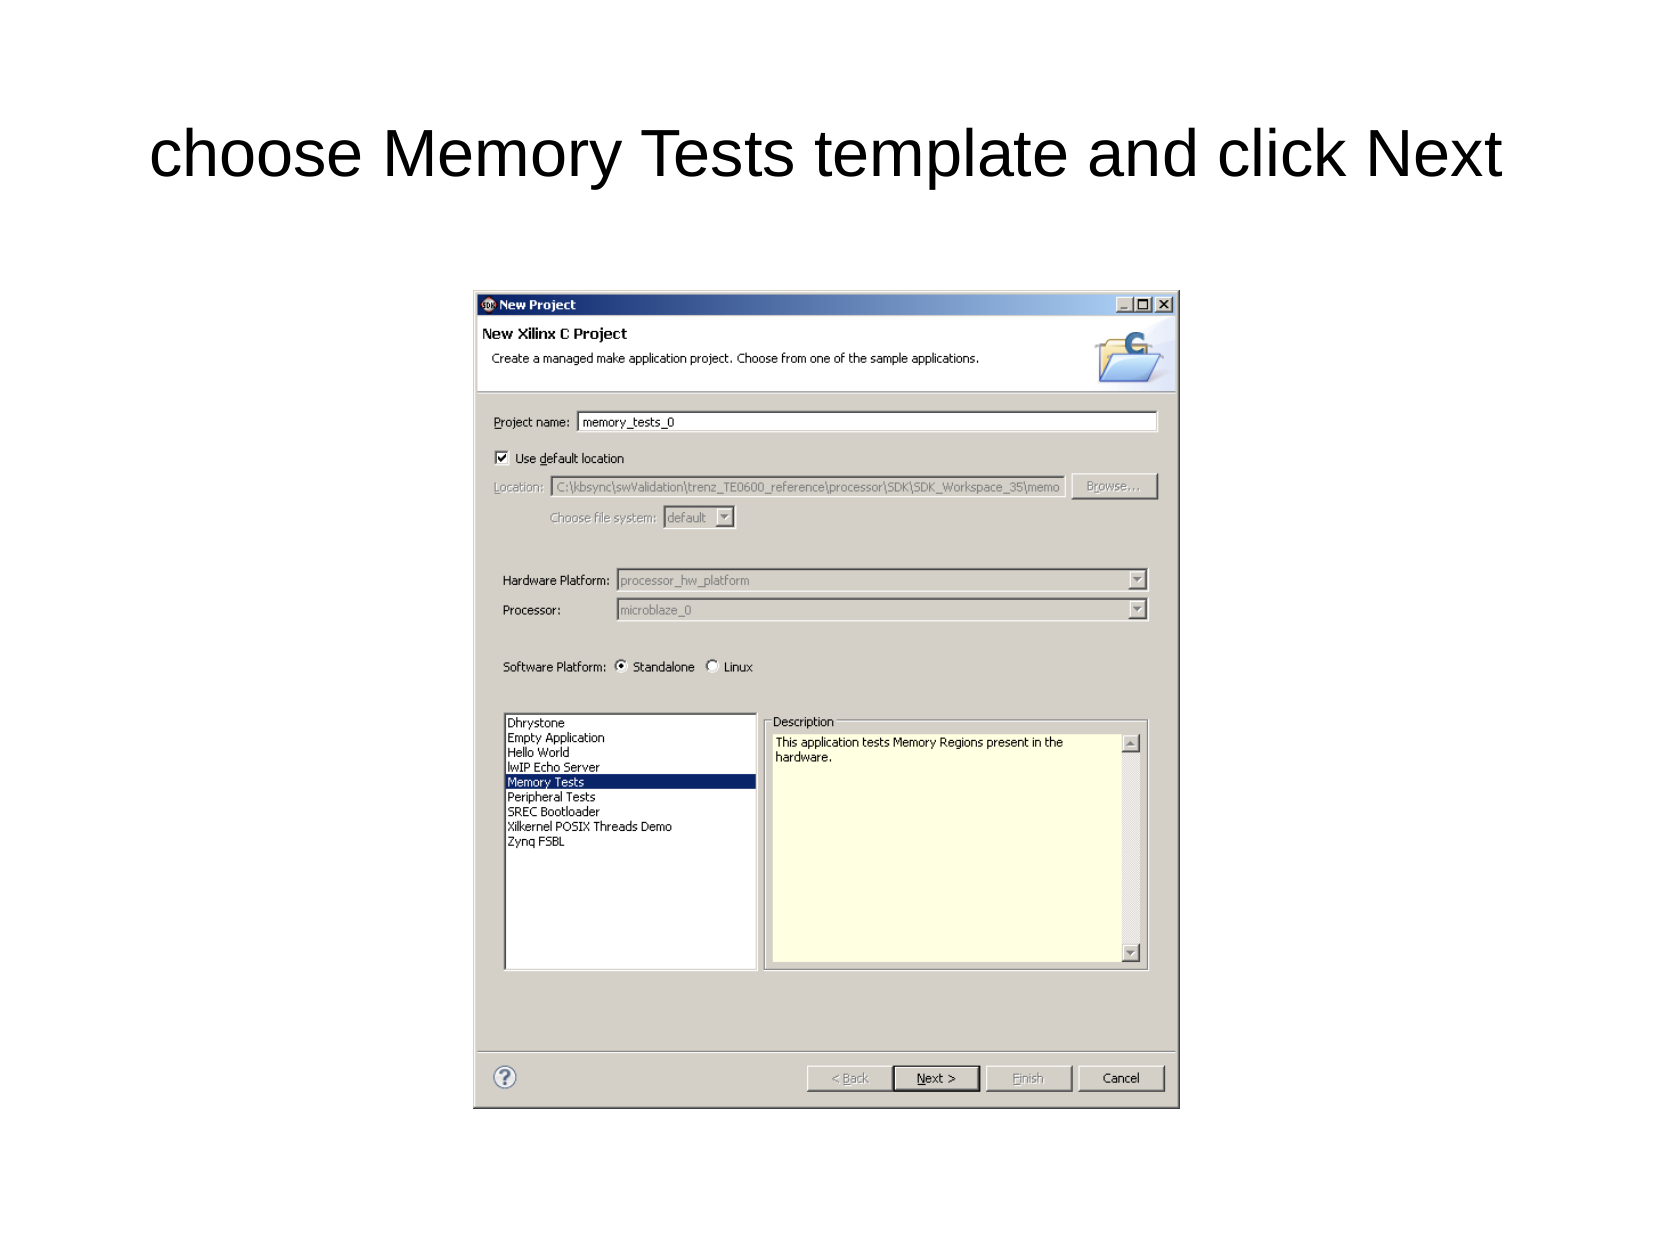

# choose Memory Tests template and click Next